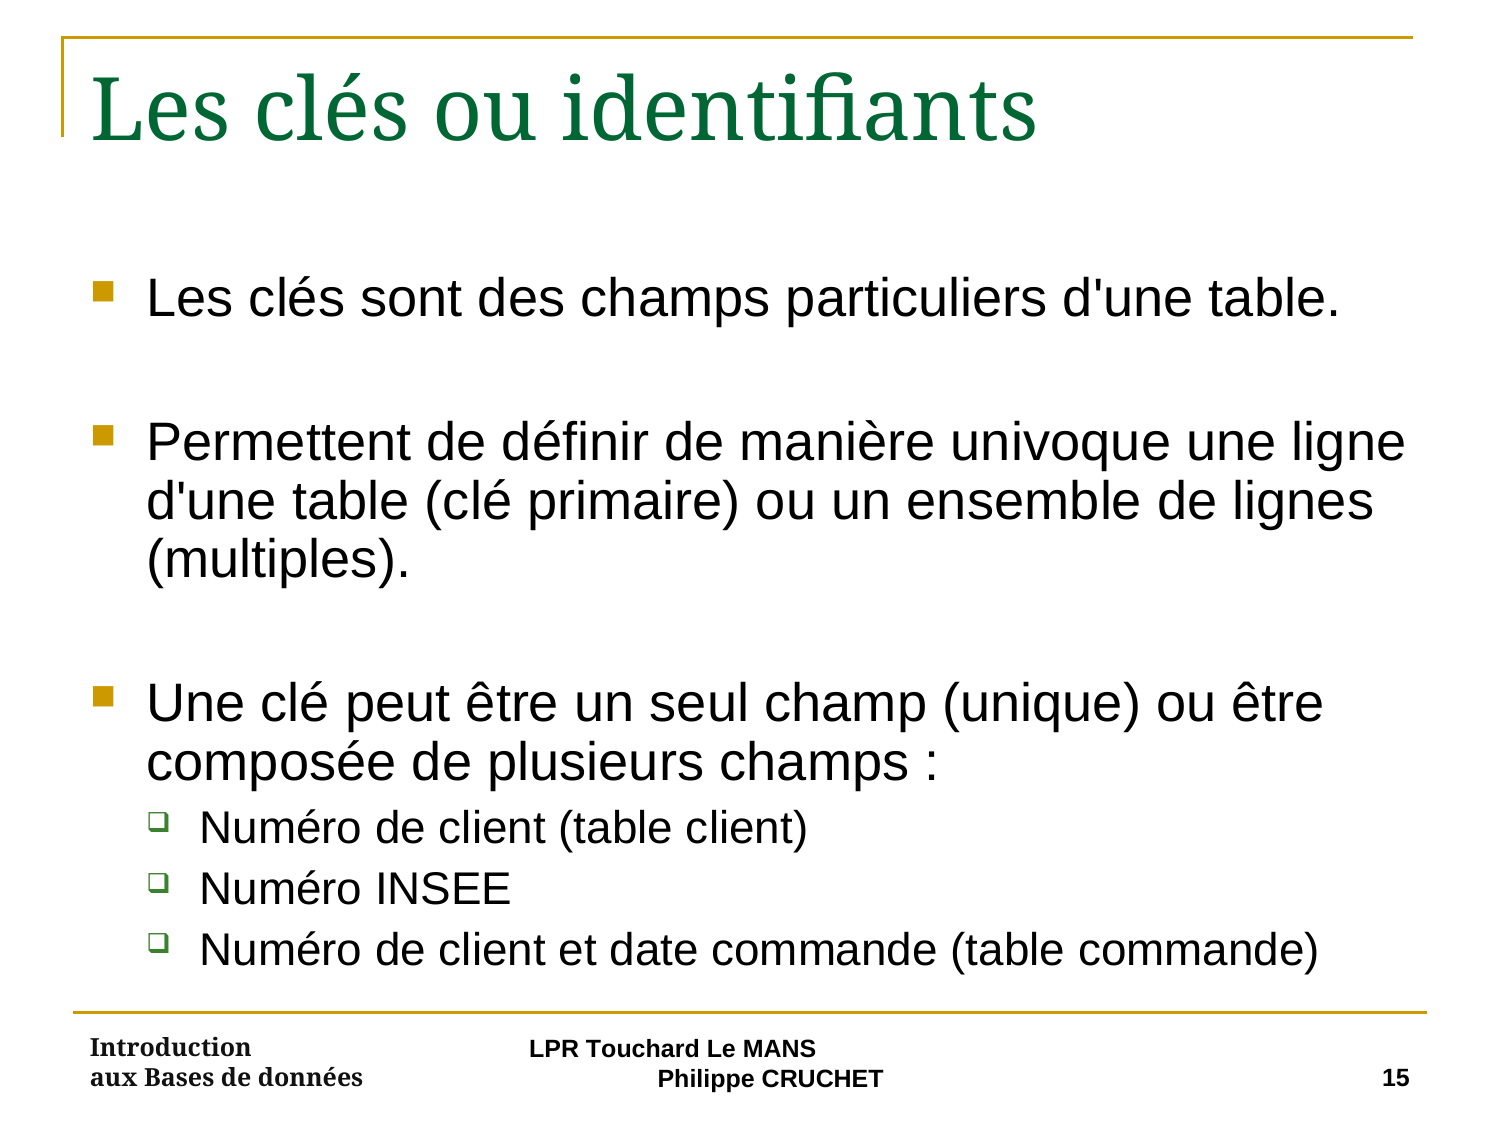

# Les clés ou identifiants
Les clés sont des champs particuliers d'une table.
Permettent de définir de manière univoque une ligne d'une table (clé primaire) ou un ensemble de lignes (multiples).
Une clé peut être un seul champ (unique) ou être composée de plusieurs champs :
Numéro de client (table client)
Numéro INSEE
Numéro de client et date commande (table commande)
LPR Touchard Le MANS Philippe CRUCHET